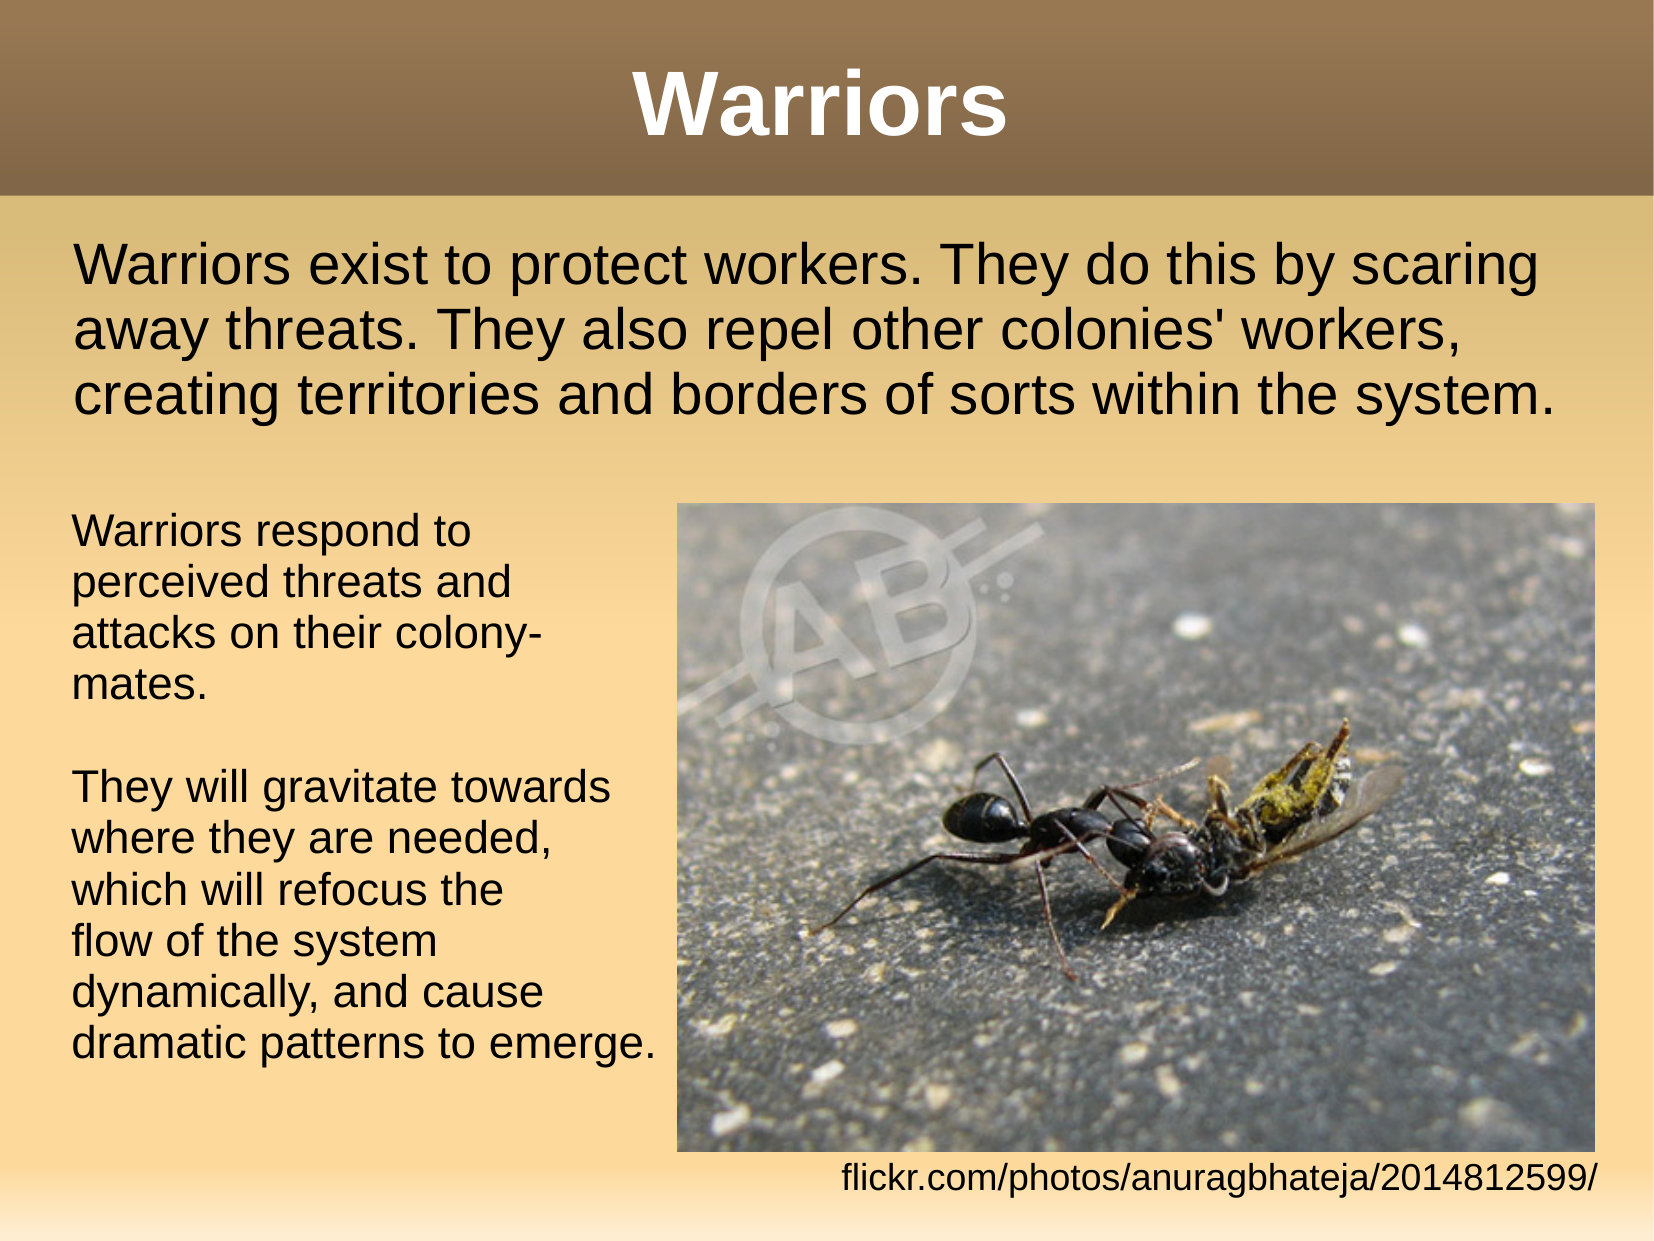

# Warriors
Warriors exist to protect workers. They do this by scaring away threats. They also repel other colonies' workers, creating territories and borders of sorts within the system.
Warriors respond to
perceived threats and
attacks on their colony-
mates.
They will gravitate towards
where they are needed,
which will refocus the
flow of the system
dynamically, and cause
dramatic patterns to emerge.
flickr.com/photos/anuragbhateja/2014812599/